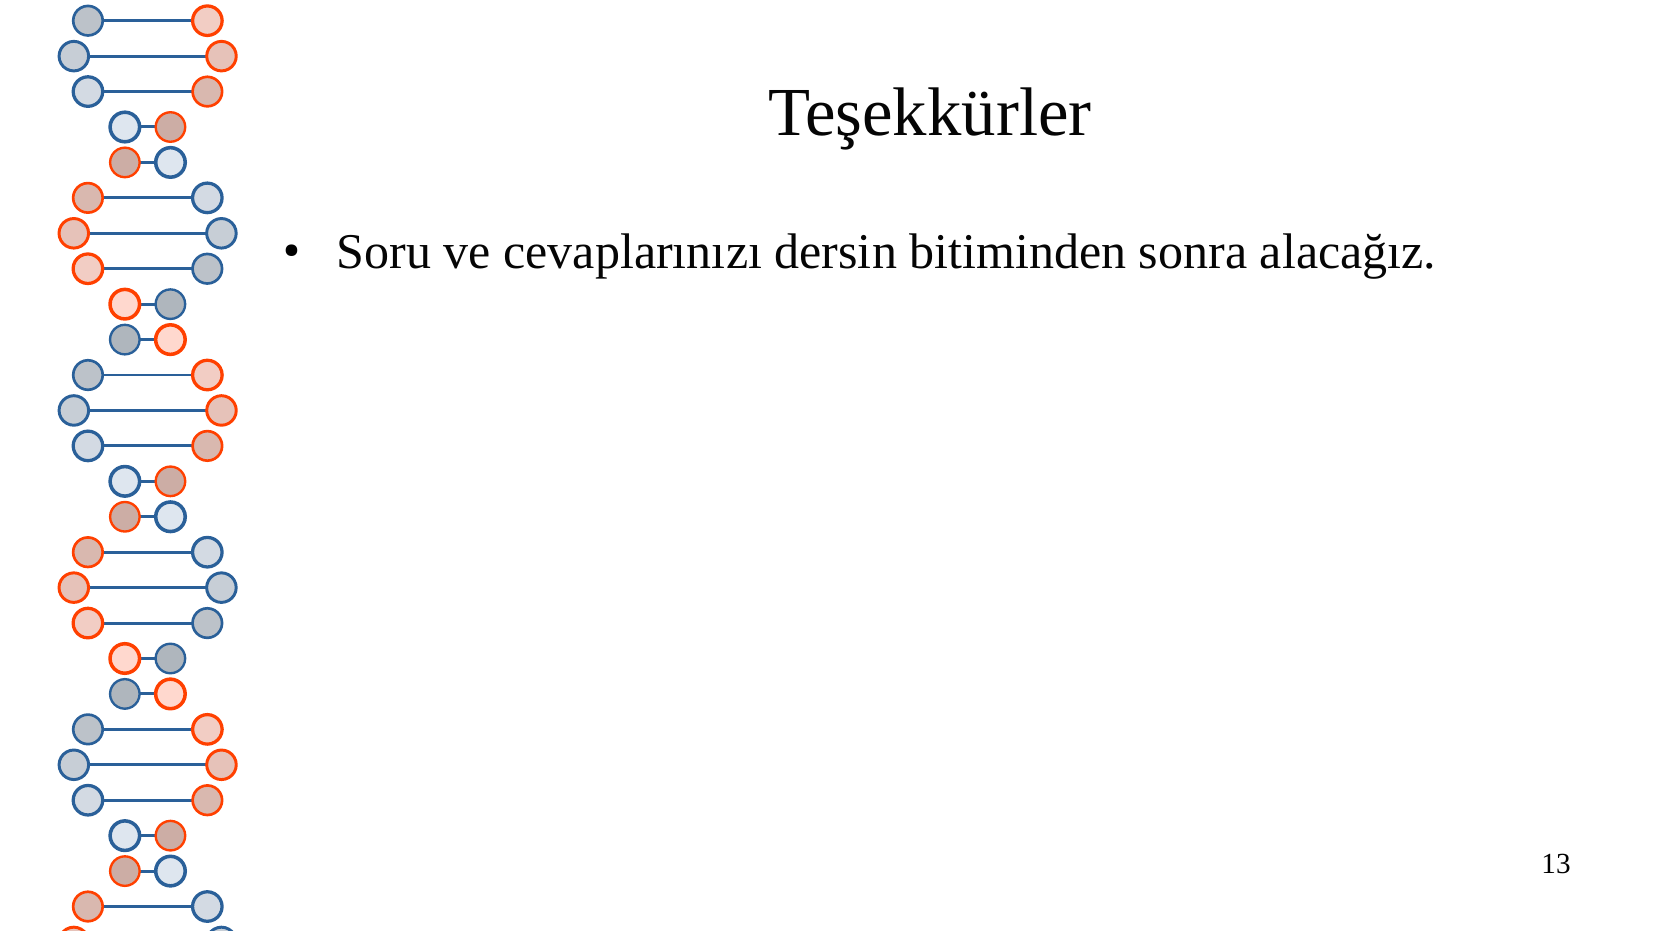

# Teşekkürler
Soru ve cevaplarınızı dersin bitiminden sonra alacağız.
13